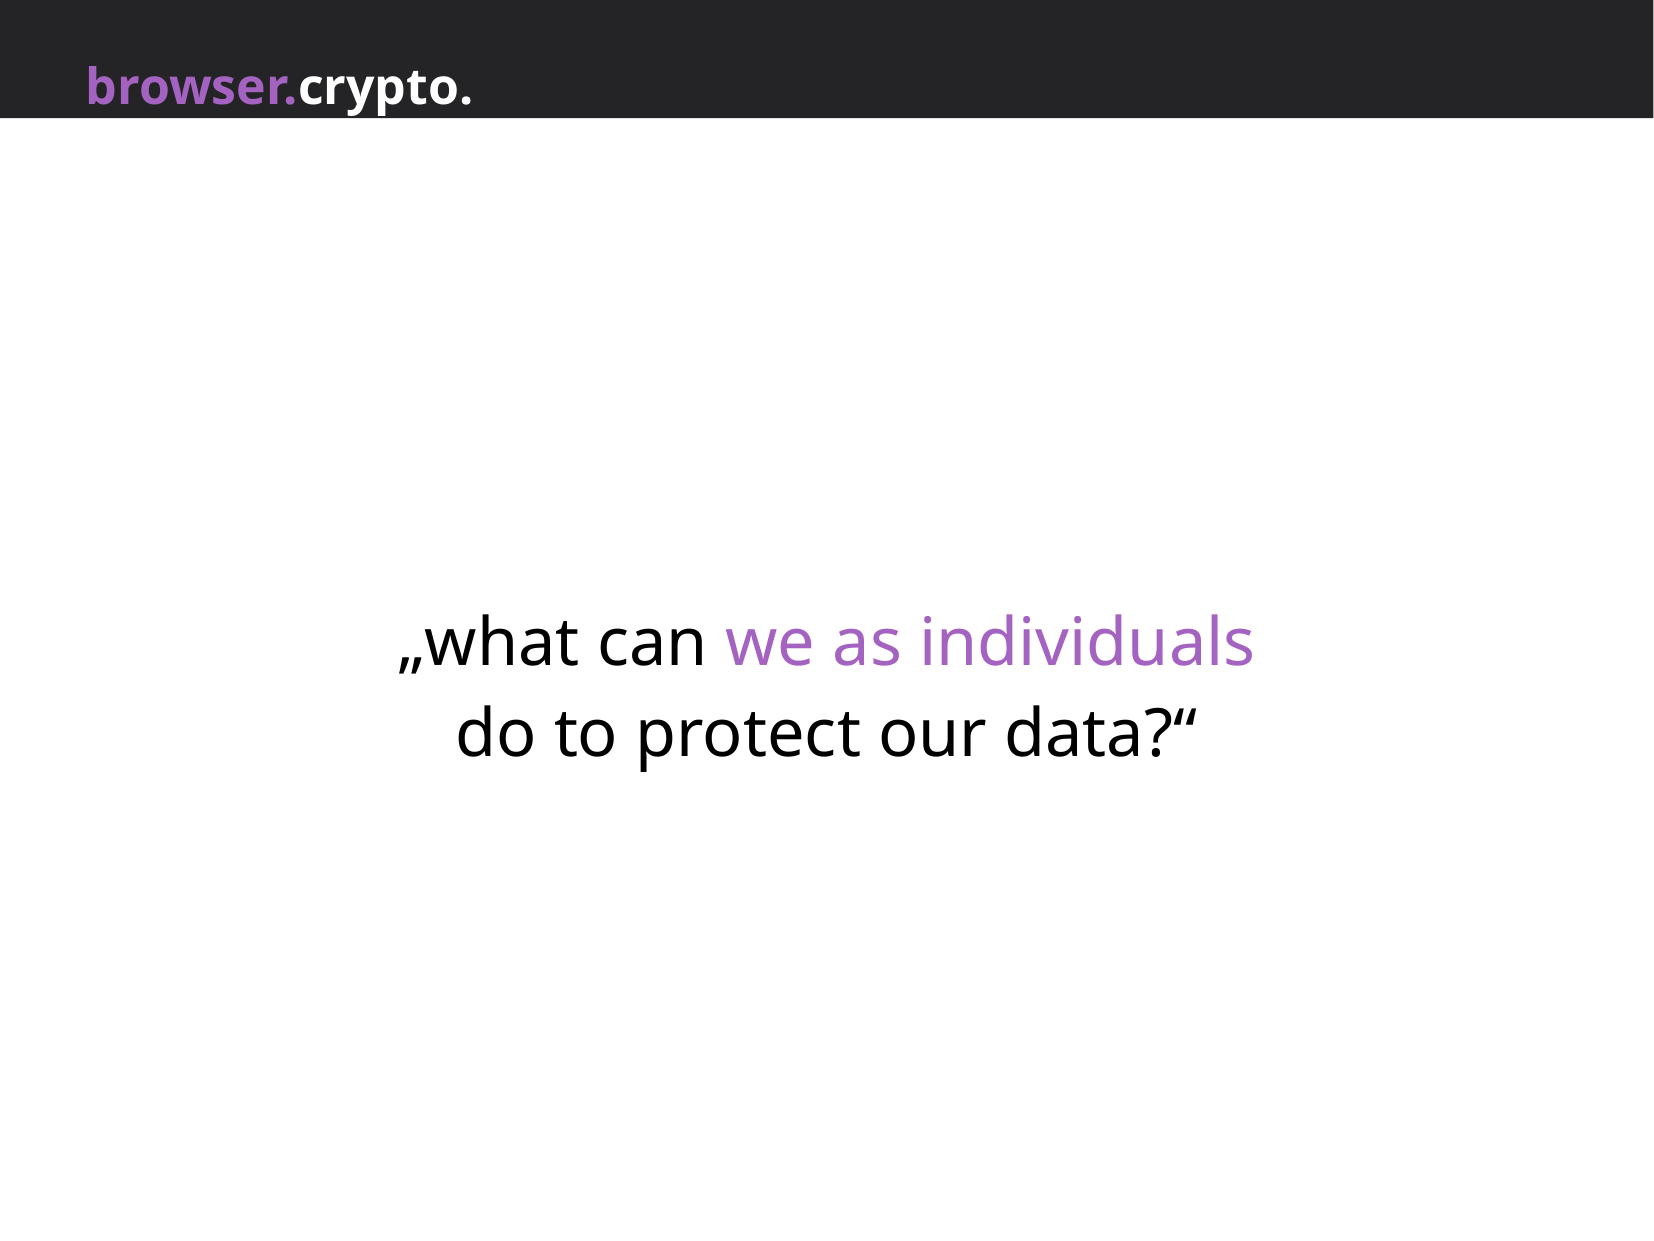

browser.crypto.
„what can we as individuals
do to protect our data?“